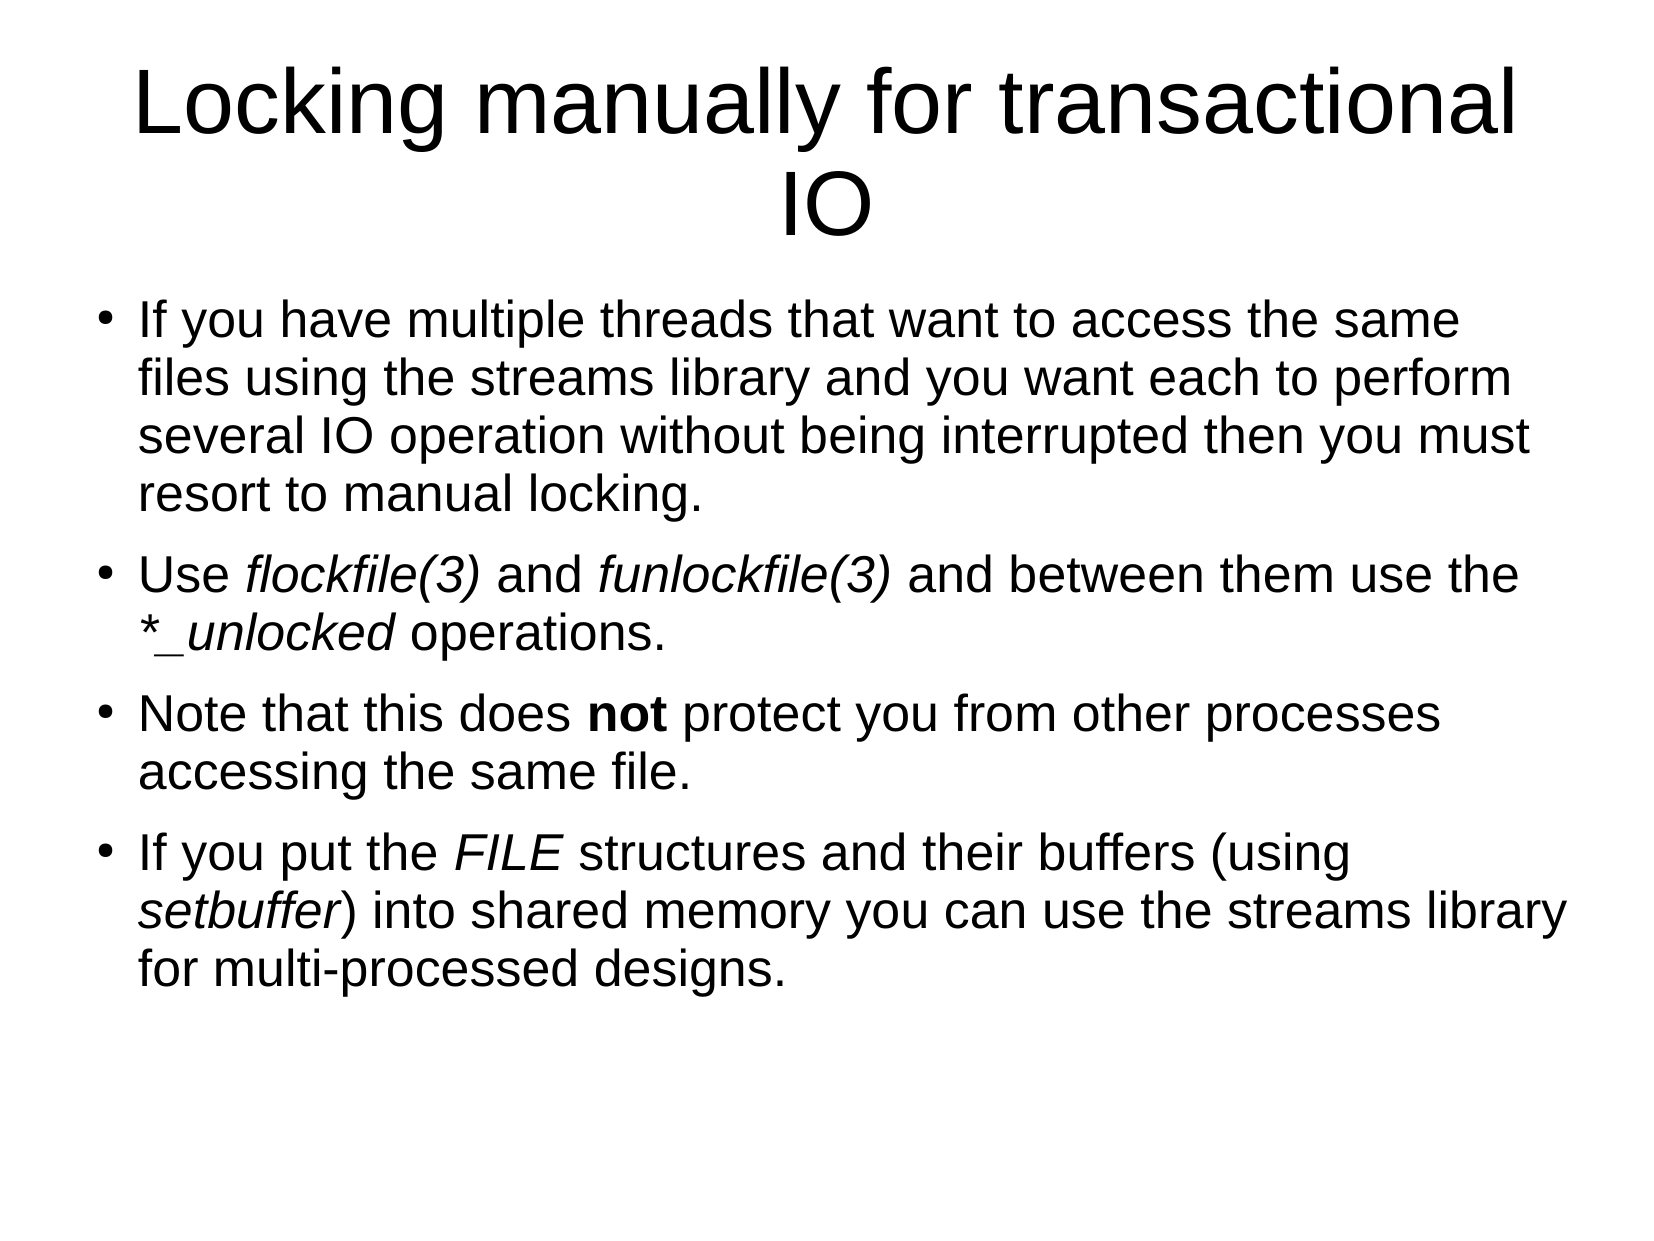

# Locking manually for transactional IO
If you have multiple threads that want to access the same files using the streams library and you want each to perform several IO operation without being interrupted then you must resort to manual locking.
Use flockfile(3) and funlockfile(3) and between them use the *_unlocked operations.
Note that this does not protect you from other processes accessing the same file.
If you put the FILE structures and their buffers (using setbuffer) into shared memory you can use the streams library for multi-processed designs.